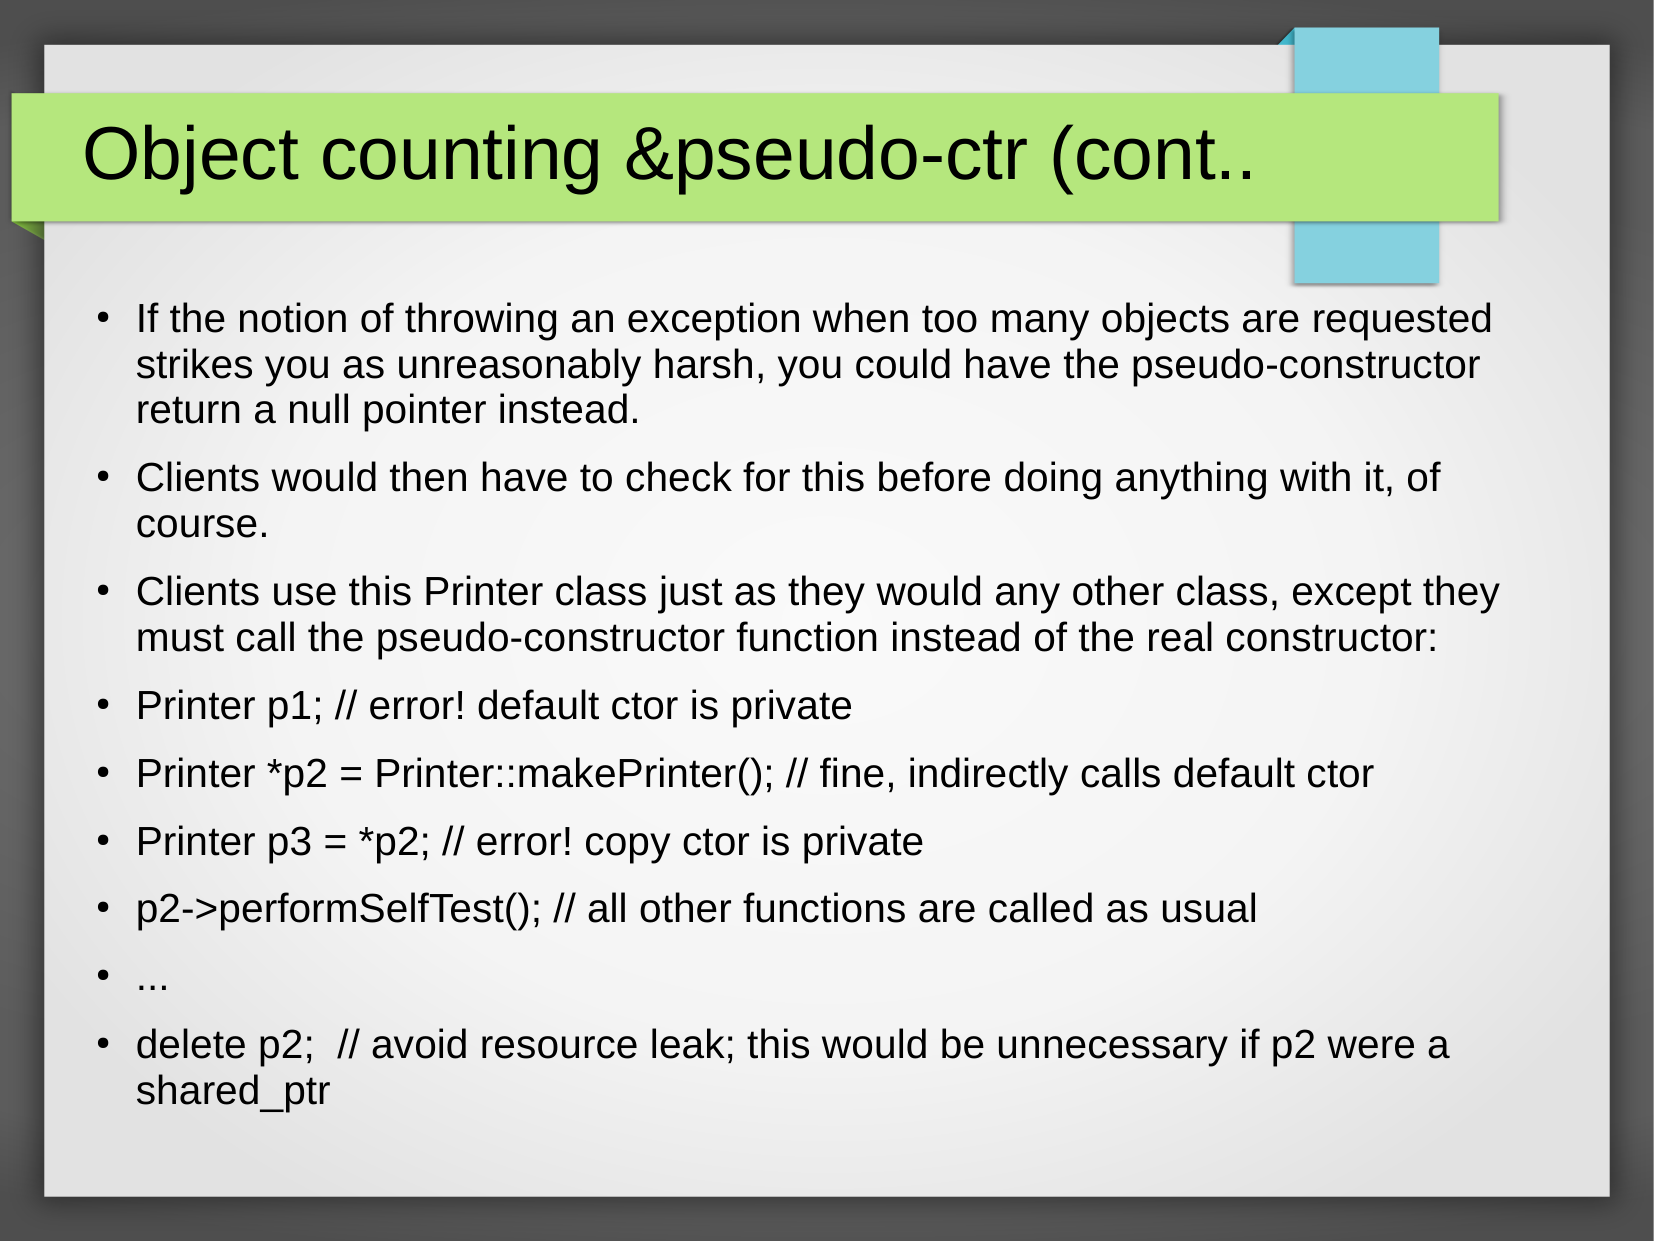

# Object counting &pseudo-ctr (cont..
If the notion of throwing an exception when too many objects are requested strikes you as unreasonably harsh, you could have the pseudo-constructor return a null pointer instead.
Clients would then have to check for this before doing anything with it, of course.
Clients use this Printer class just as they would any other class, except they must call the pseudo-constructor function instead of the real constructor:
Printer p1; // error! default ctor is private
Printer *p2 = Printer::makePrinter(); // fine, indirectly calls default ctor
Printer p3 = *p2; // error! copy ctor is private
p2->performSelfTest(); // all other functions are called as usual
...
delete p2; // avoid resource leak; this would be unnecessary if p2 were a shared_ptr